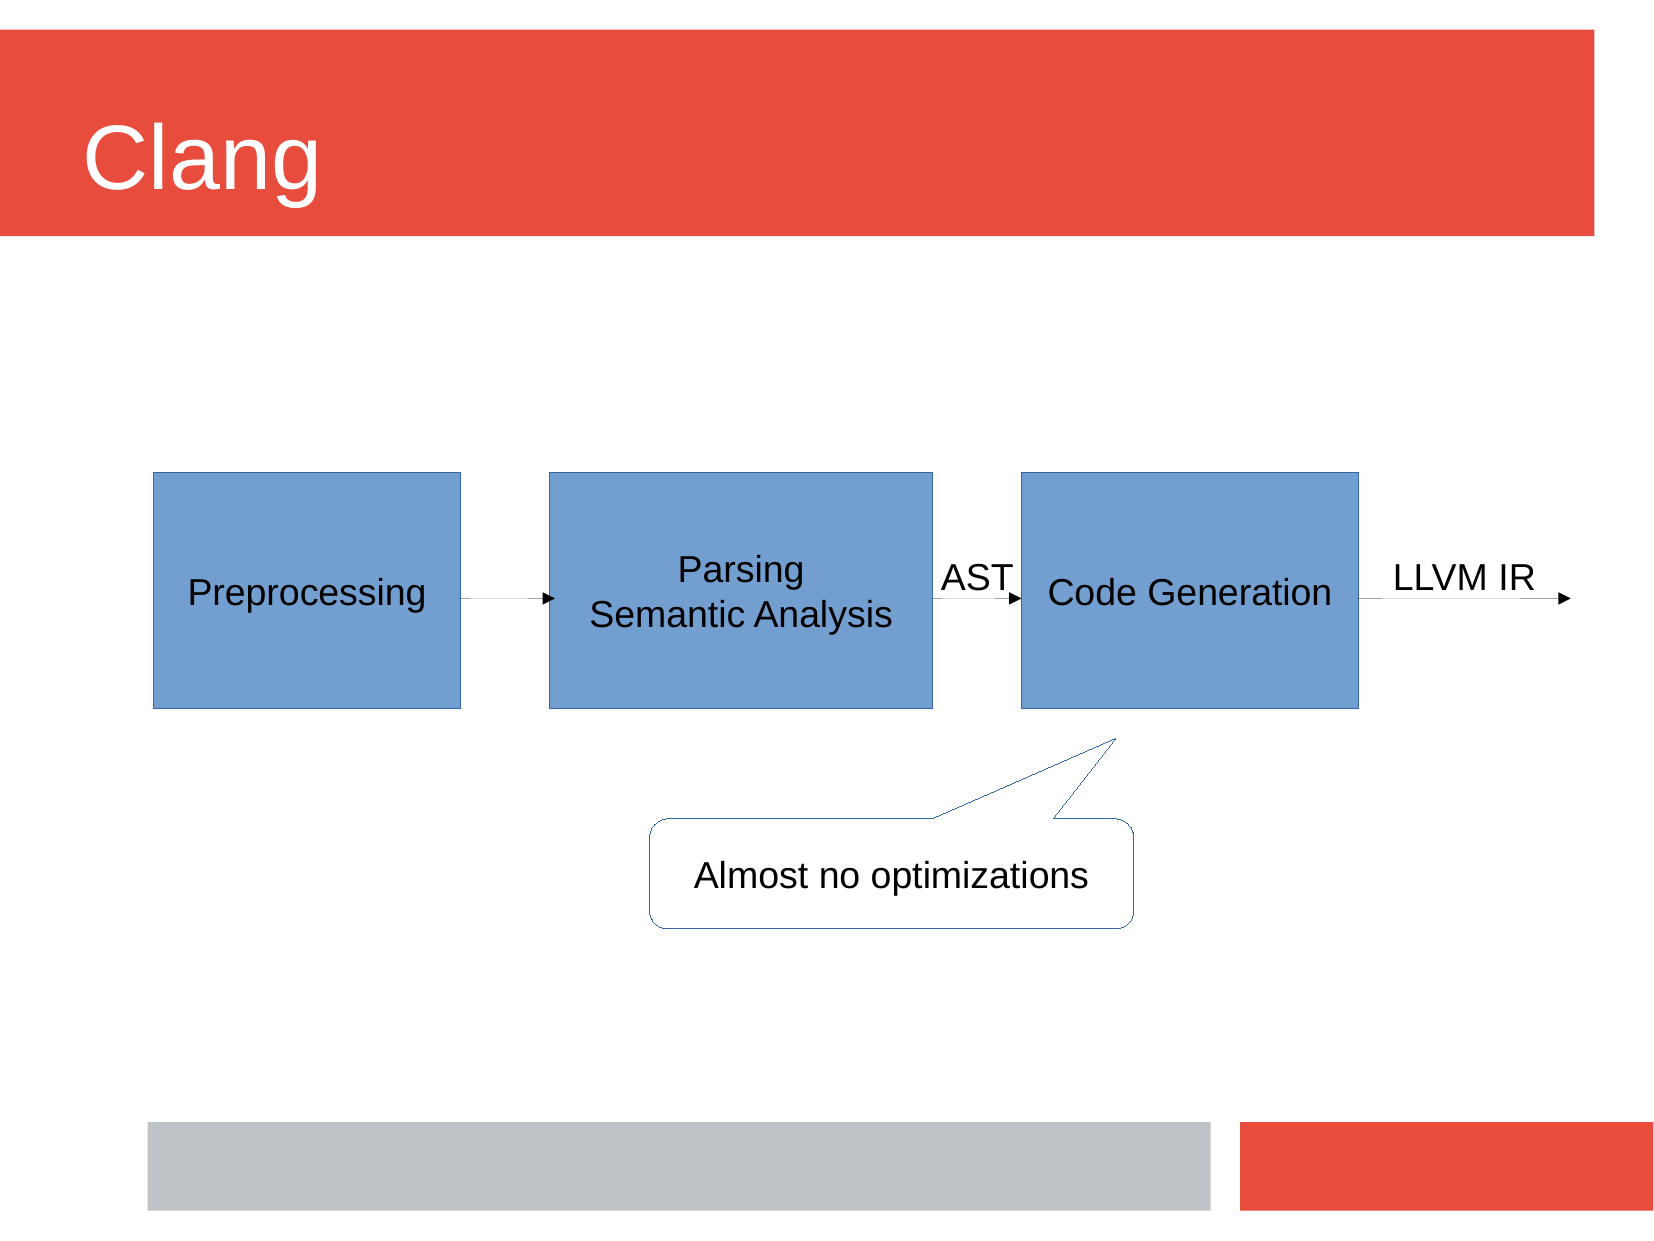

Clang
Preprocessing
Parsing
Semantic Analysis
Code Generation
AST
LLVM IR
Almost no optimizations